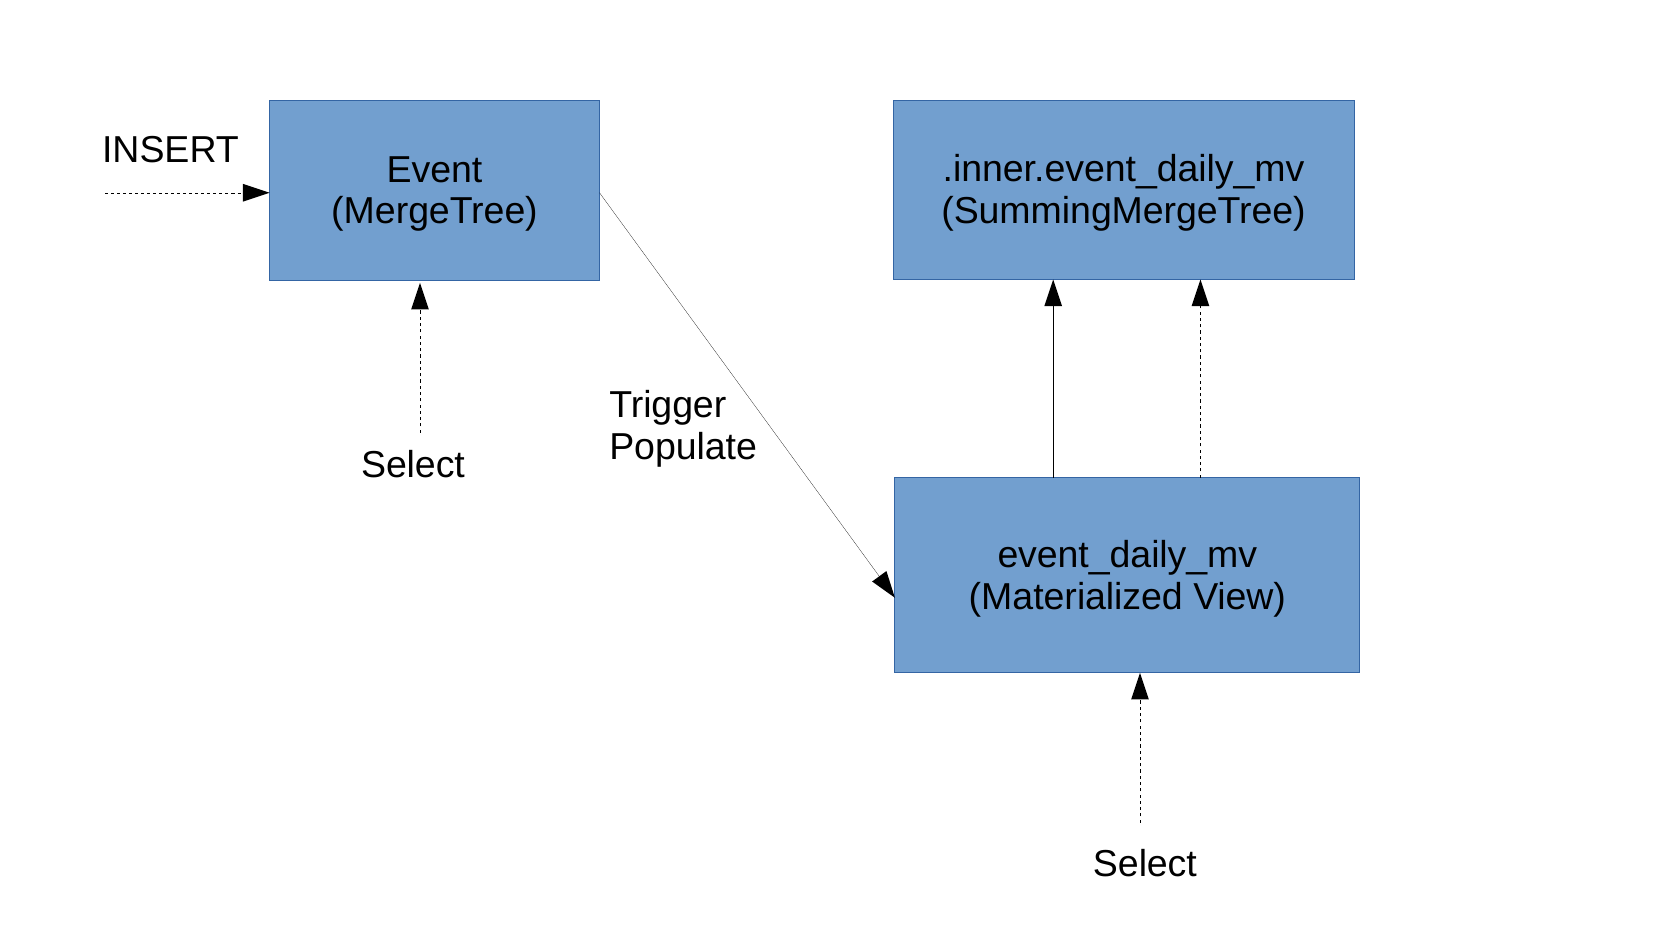

Event
(MergeTree)
.inner.event_daily_mv
(SummingMergeTree)
INSERT
Trigger
Populate
Select
event_daily_mv
(Materialized View)
Select